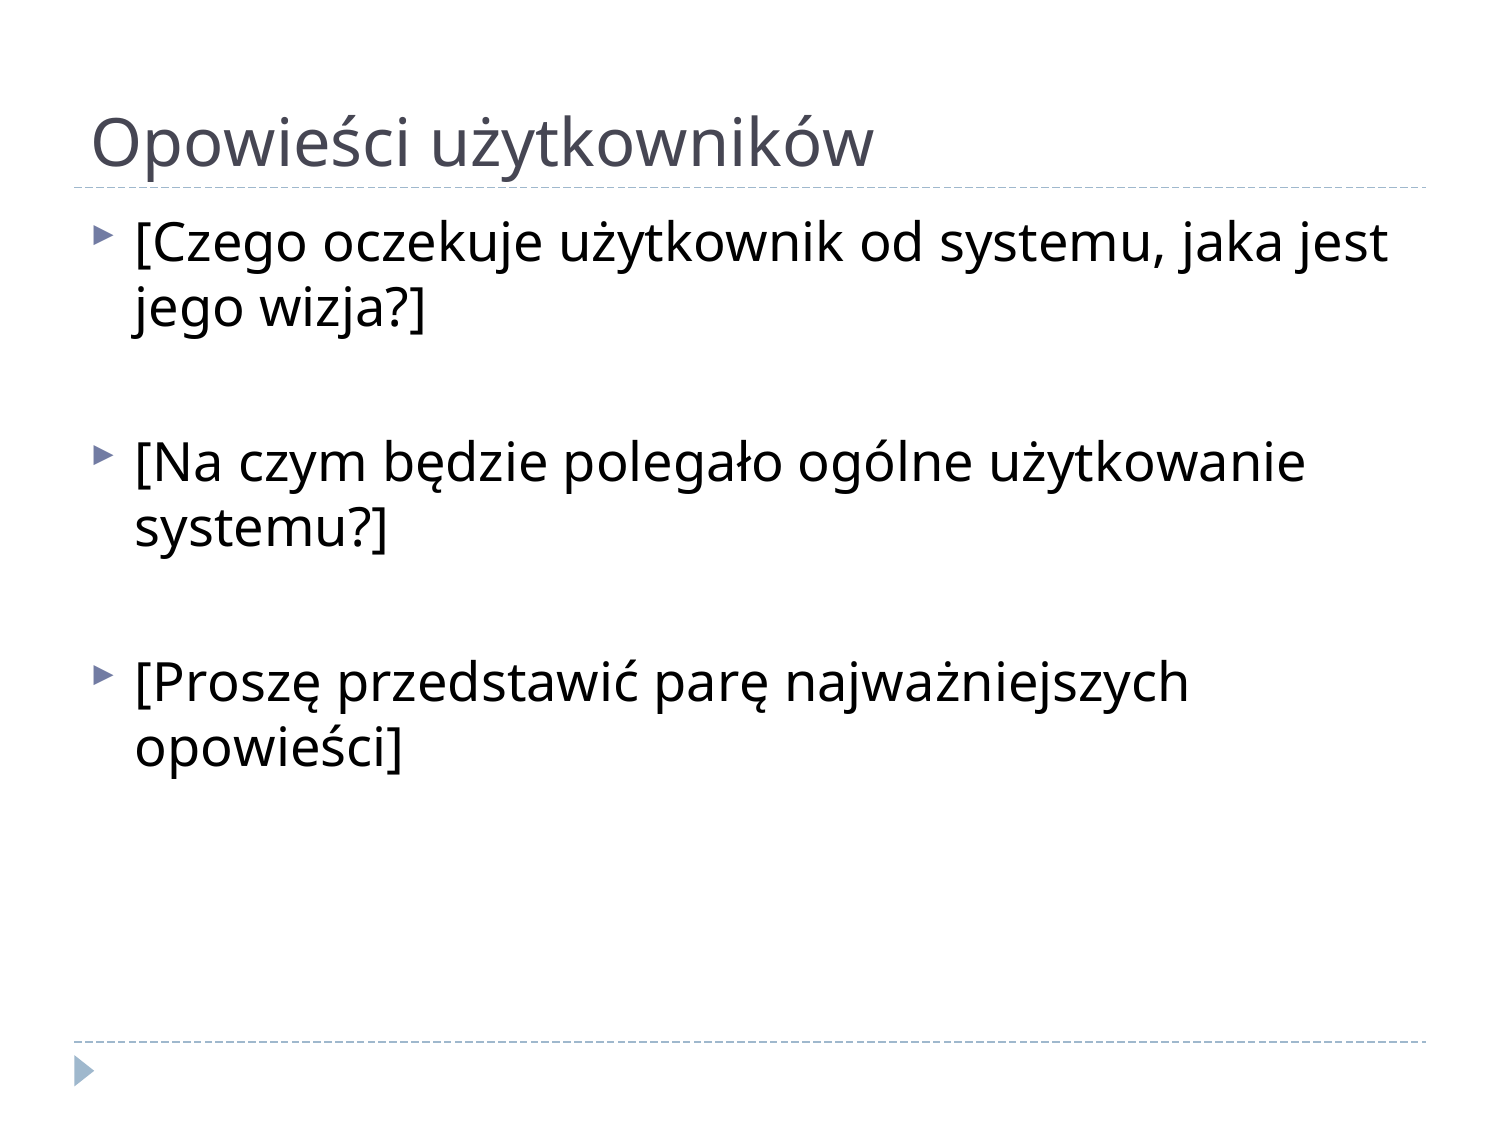

# Opowieści użytkowników
[Czego oczekuje użytkownik od systemu, jaka jest jego wizja?]
[Na czym będzie polegało ogólne użytkowanie systemu?]
[Proszę przedstawić parę najważniejszych opowieści]